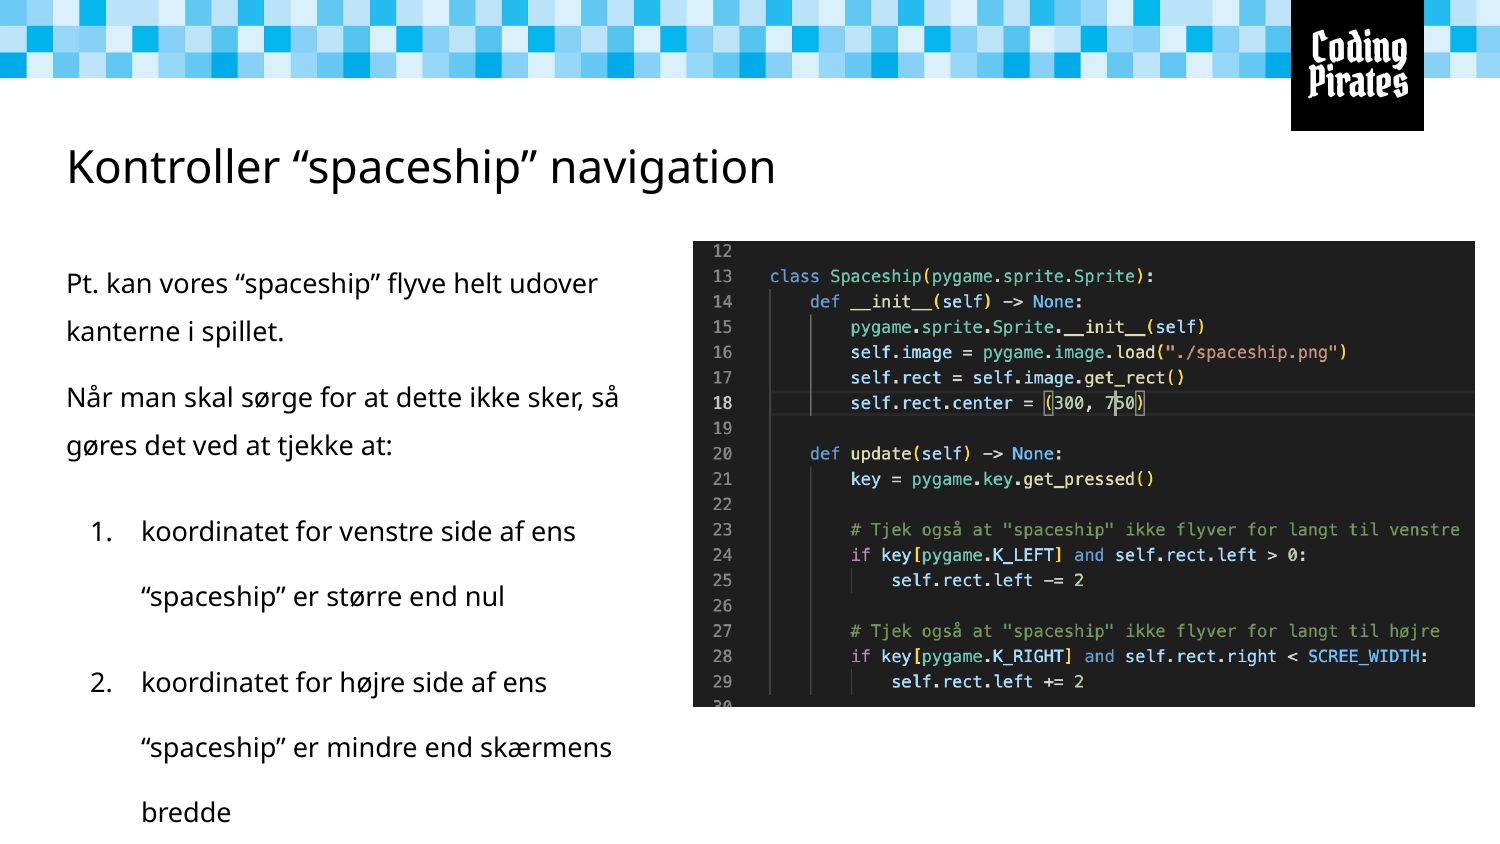

# Kontroller “spaceship” navigation
Pt. kan vores “spaceship” flyve helt udover kanterne i spillet.
Når man skal sørge for at dette ikke sker, så gøres det ved at tjekke at:
koordinatet for venstre side af ens “spaceship” er større end nul
koordinatet for højre side af ens “spaceship” er mindre end skærmens bredde